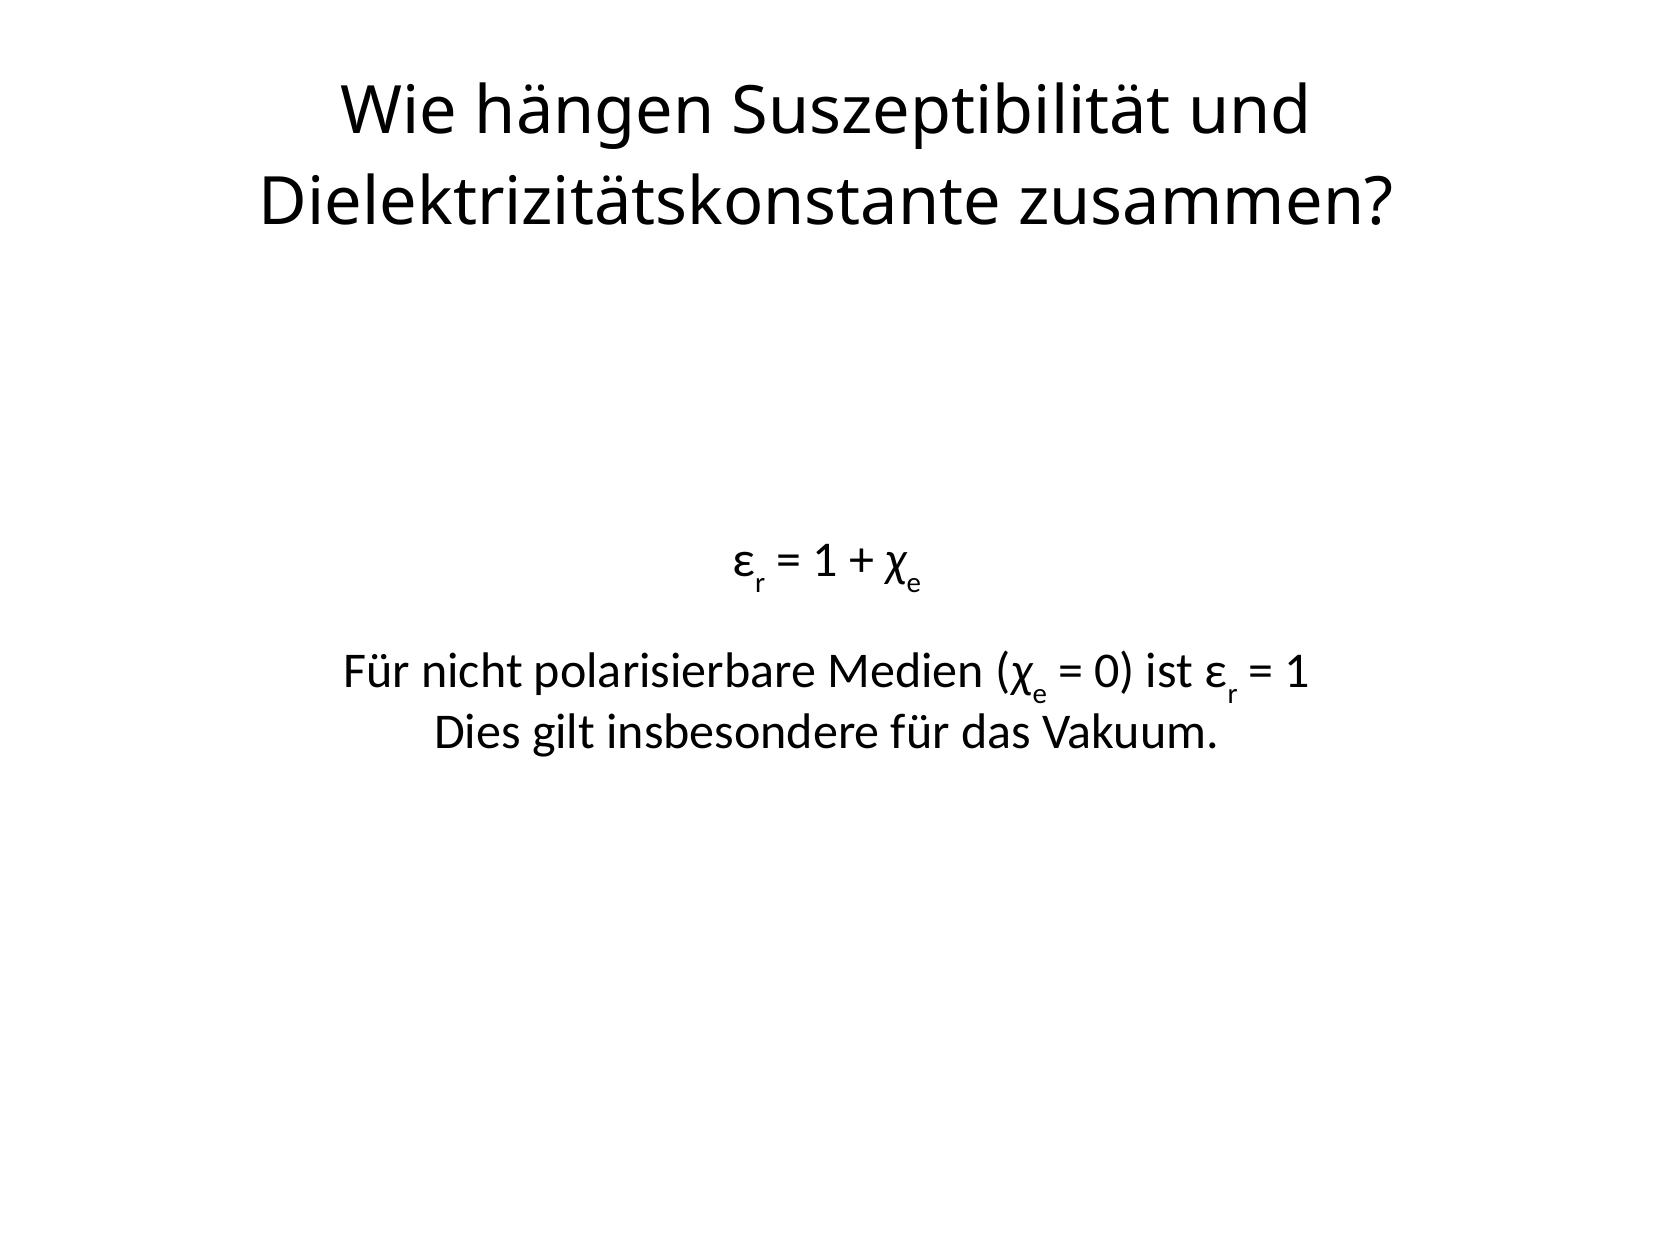

# Wie hängen Suszeptibilität und Dielektrizitätskonstante zusammen?
εr = 1 + χe
Für nicht polarisierbare Medien (χe = 0) ist εr = 1
Dies gilt insbesondere für das Vakuum.